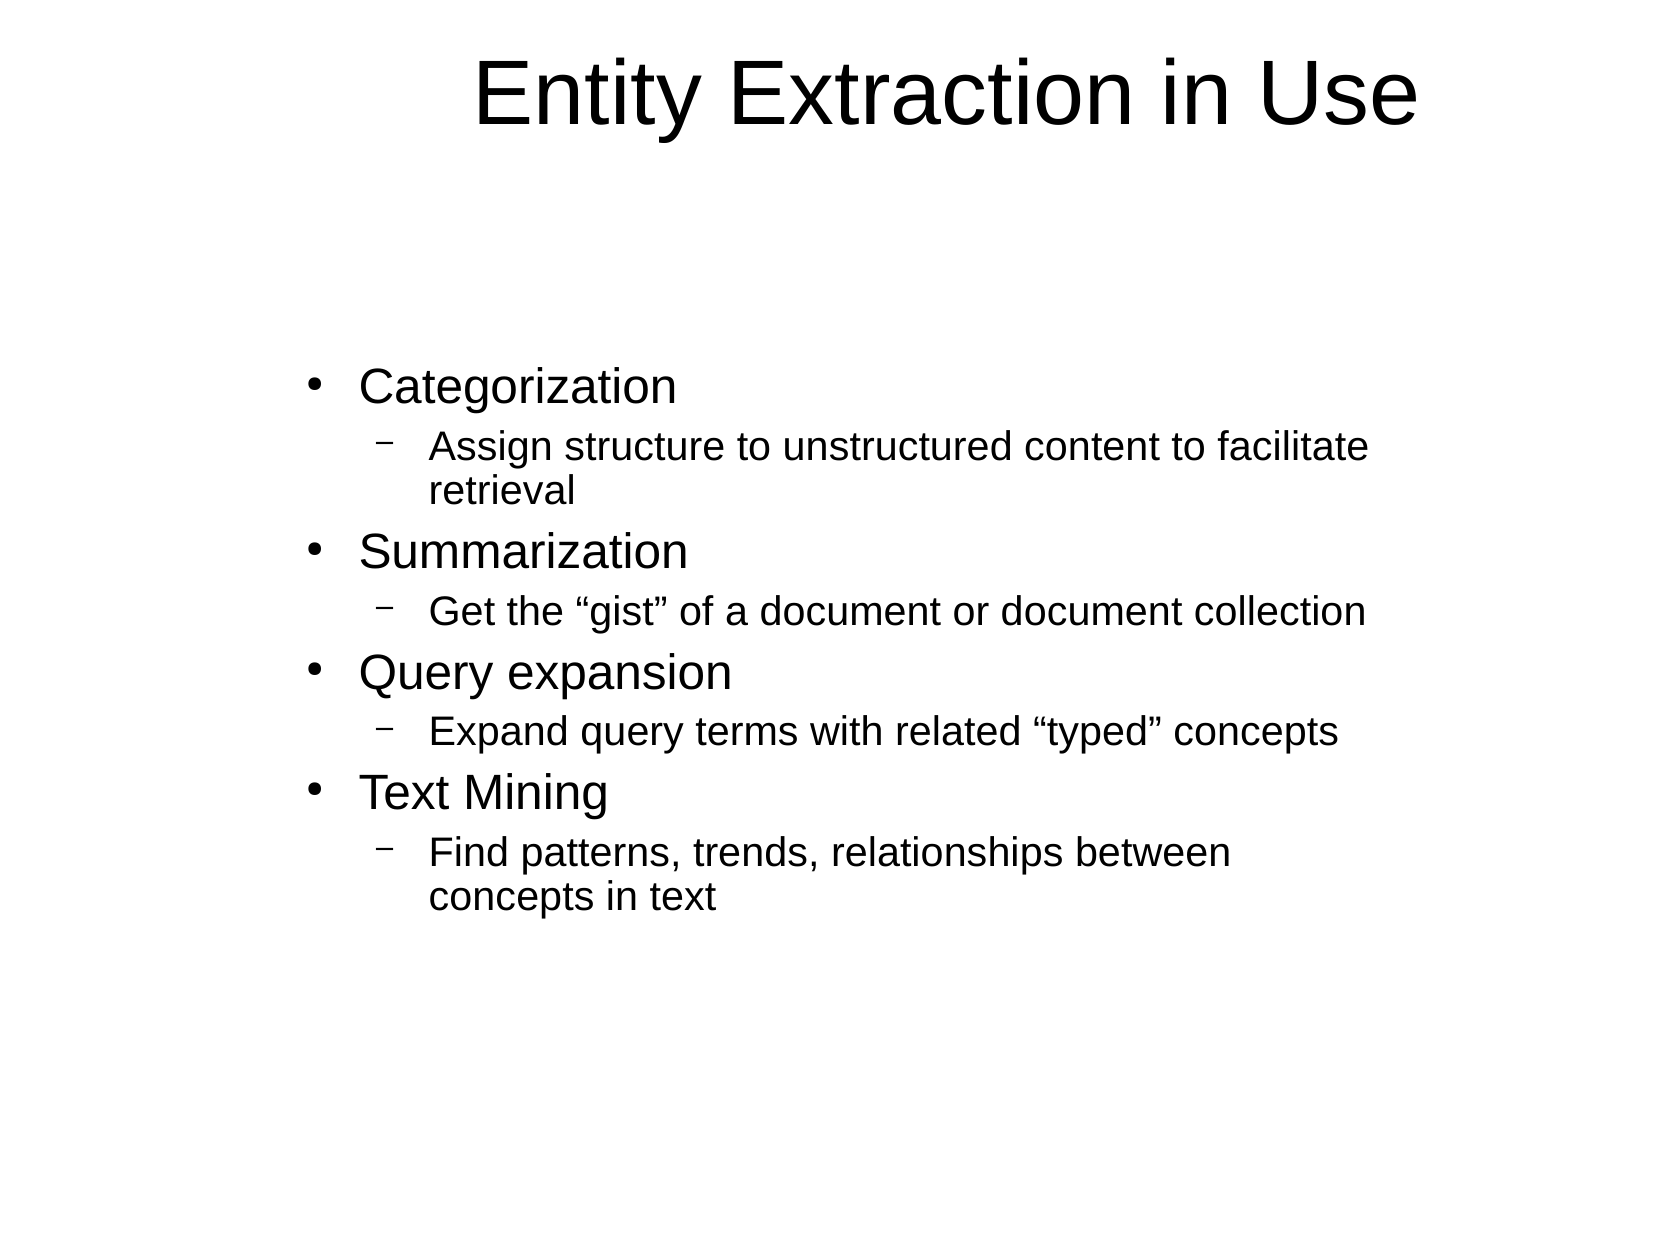

# Entity Extraction in Use
Categorization
Assign structure to unstructured content to facilitate retrieval
Summarization
Get the “gist” of a document or document collection
Query expansion
Expand query terms with related “typed” concepts
Text Mining
Find patterns, trends, relationships between concepts in text